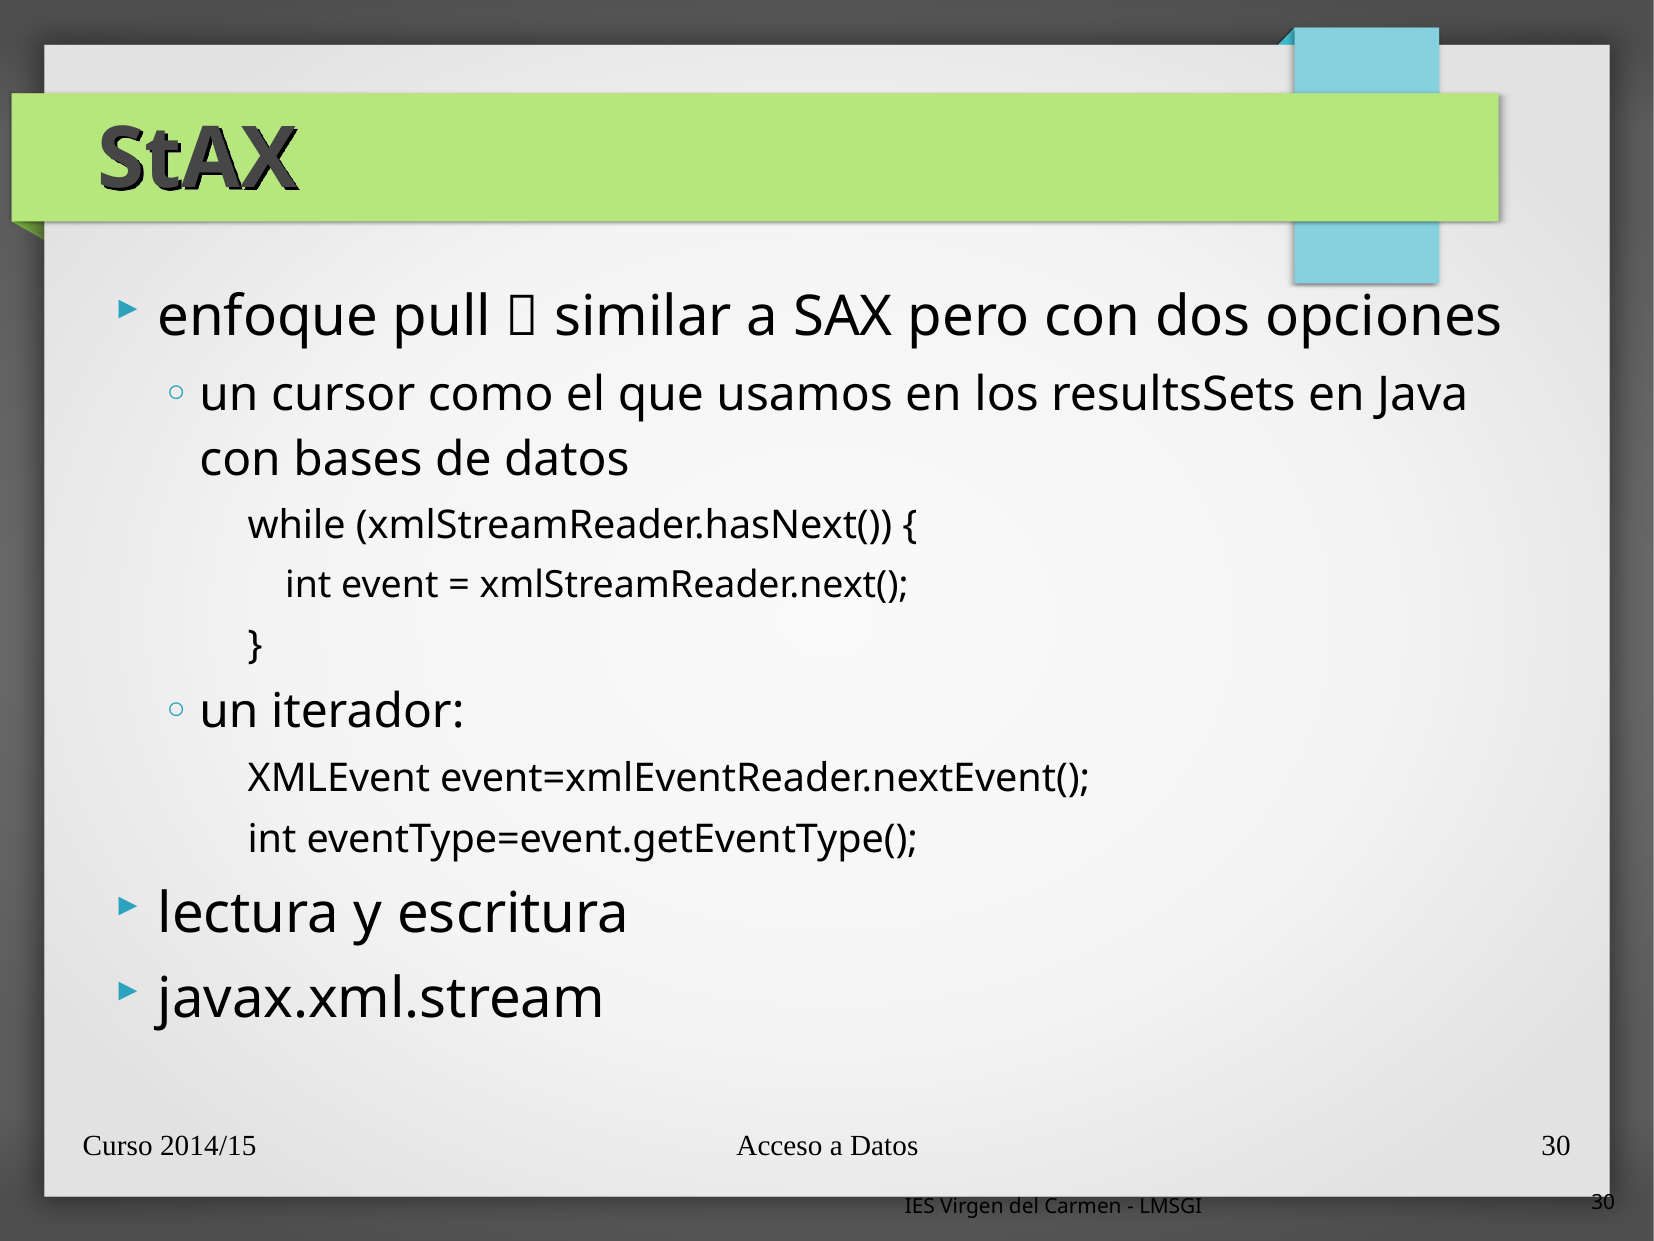

StAX
# enfoque pull  similar a SAX pero con dos opciones
un cursor como el que usamos en los resultsSets en Java con bases de datos
while (xmlStreamReader.hasNext()) {
int event = xmlStreamReader.next();
}
un iterador:
XMLEvent event=xmlEventReader.nextEvent();
int eventType=event.getEventType();
lectura y escritura
javax.xml.stream
Curso 2014/15
Acceso a Datos
30
IES Virgen del Carmen - LMSGI